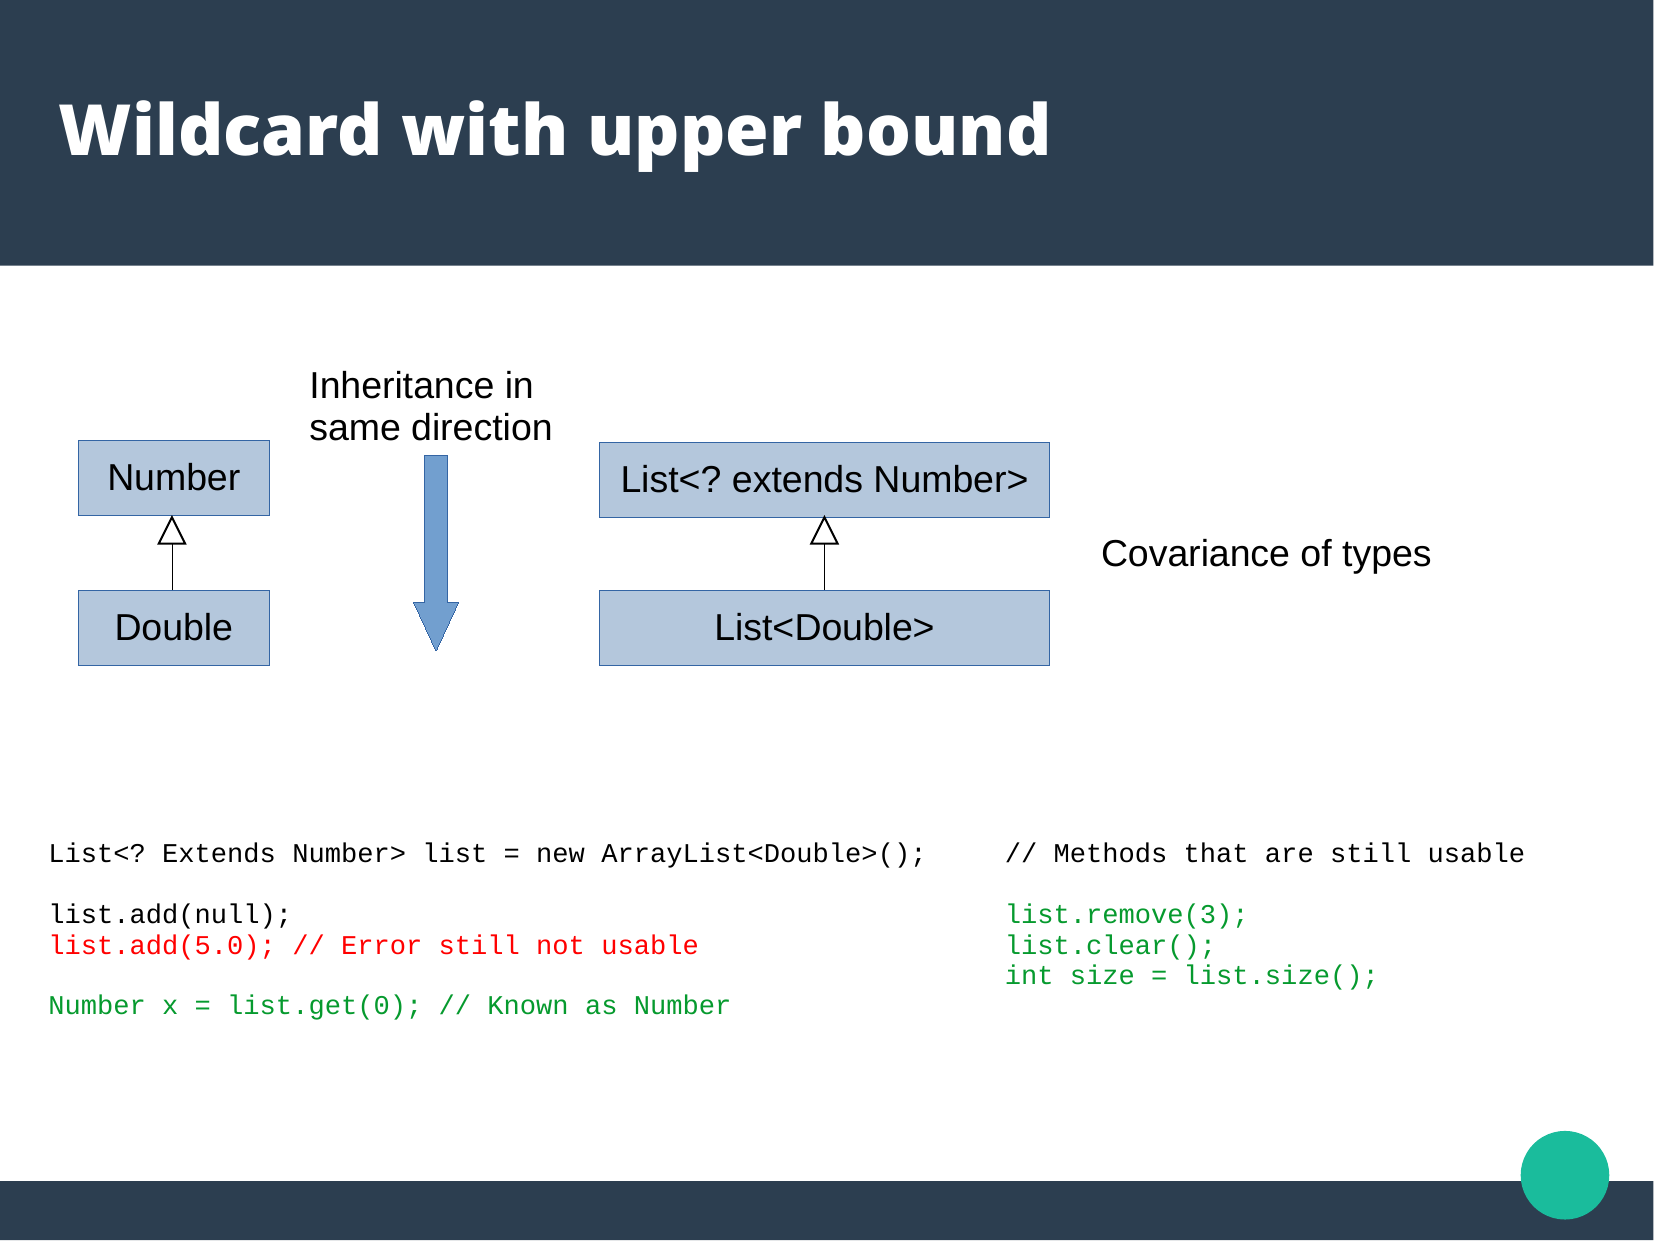

# Wildcard with upper bound
Inheritance in same direction
Number
List<? extends Number>
Covariance of types
List<Double>
Double
List<? Extends Number> list = new ArrayList<Double>();
list.add(null);
list.add(5.0); // Error still not usable
Number x = list.get(0); // Known as Number
// Methods that are still usable
list.remove(3);
list.clear();
int size = list.size();